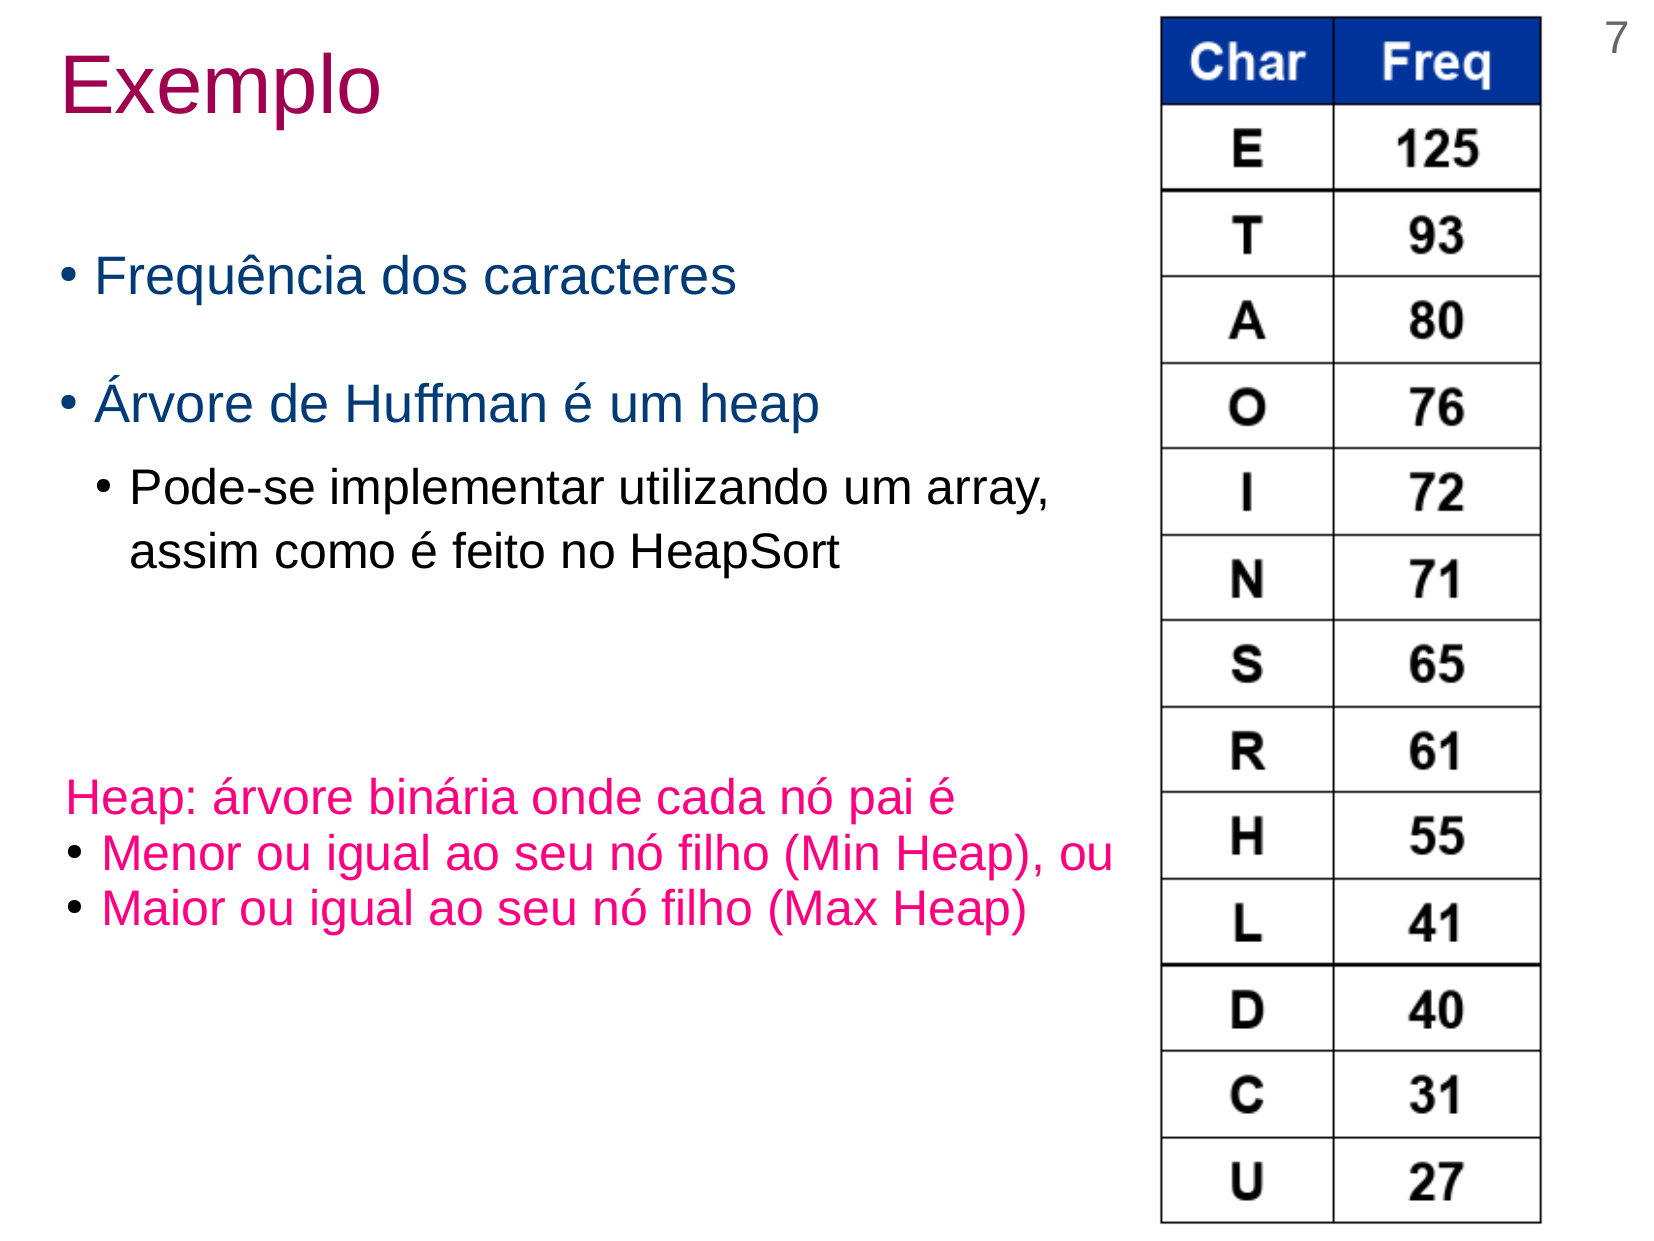

7
# Exemplo
Frequência dos caracteres
Árvore de Huffman é um heap
Pode-se implementar utilizando um array, assim como é feito no HeapSort
Heap: árvore binária onde cada nó pai é
Menor ou igual ao seu nó filho (Min Heap), ou
Maior ou igual ao seu nó filho (Max Heap)